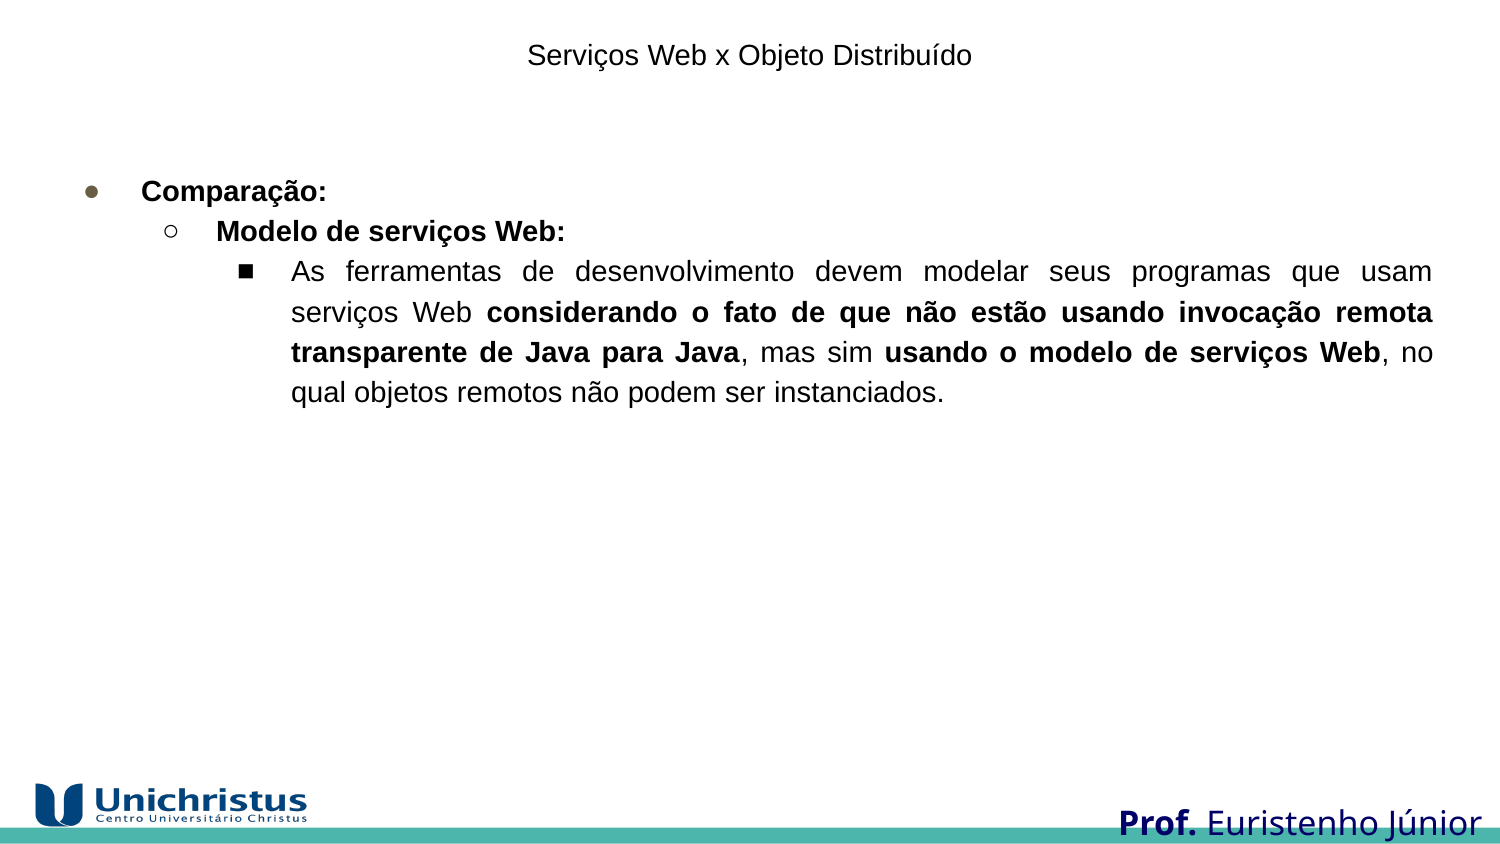

# Serviços Web x Objeto Distribuído
Comparação:
Modelo de serviços Web:
As ferramentas de desenvolvimento devem modelar seus programas que usam serviços Web considerando o fato de que não estão usando invocação remota transparente de Java para Java, mas sim usando o modelo de serviços Web, no qual objetos remotos não podem ser instanciados.
Prof. Euristenho Júnior